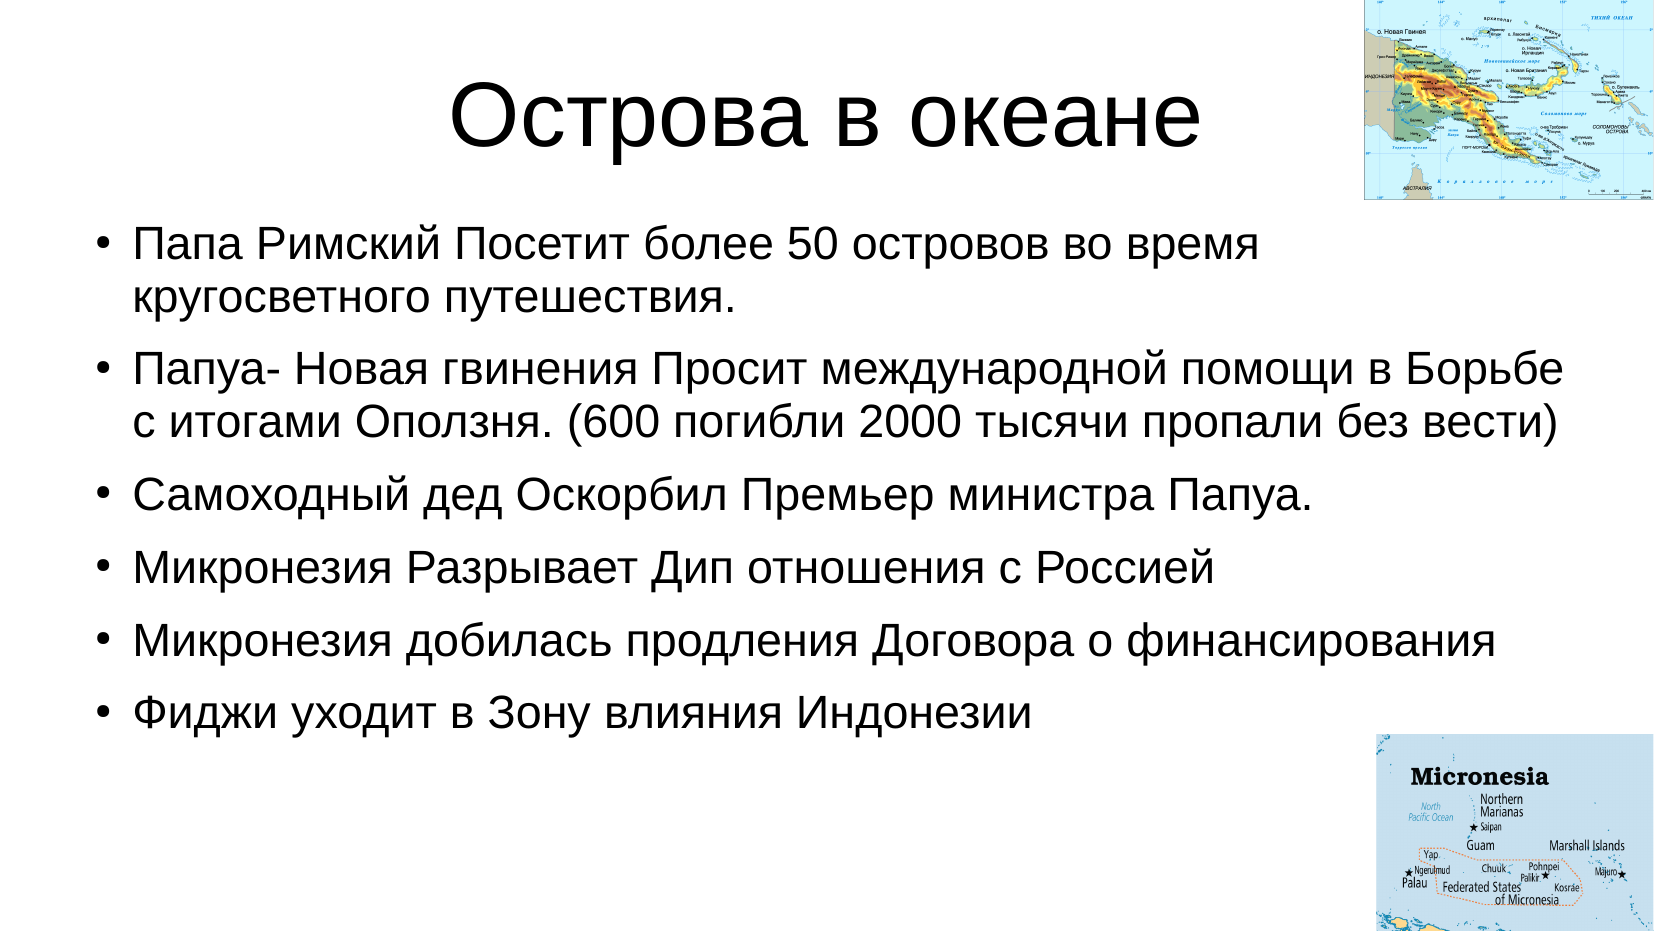

# Острова в океане
Папа Римский Посетит более 50 островов во время кругосветного путешествия.
Папуа- Новая гвинения Просит международной помощи в Борьбе с итогами Оползня. (600 погибли 2000 тысячи пропали без вести)
Самоходный дед Оскорбил Премьер министра Папуа.
Микронезия Разрывает Дип отношения с Россией
Микронезия добилась продления Договора о финансирования
Фиджи уходит в Зону влияния Индонезии